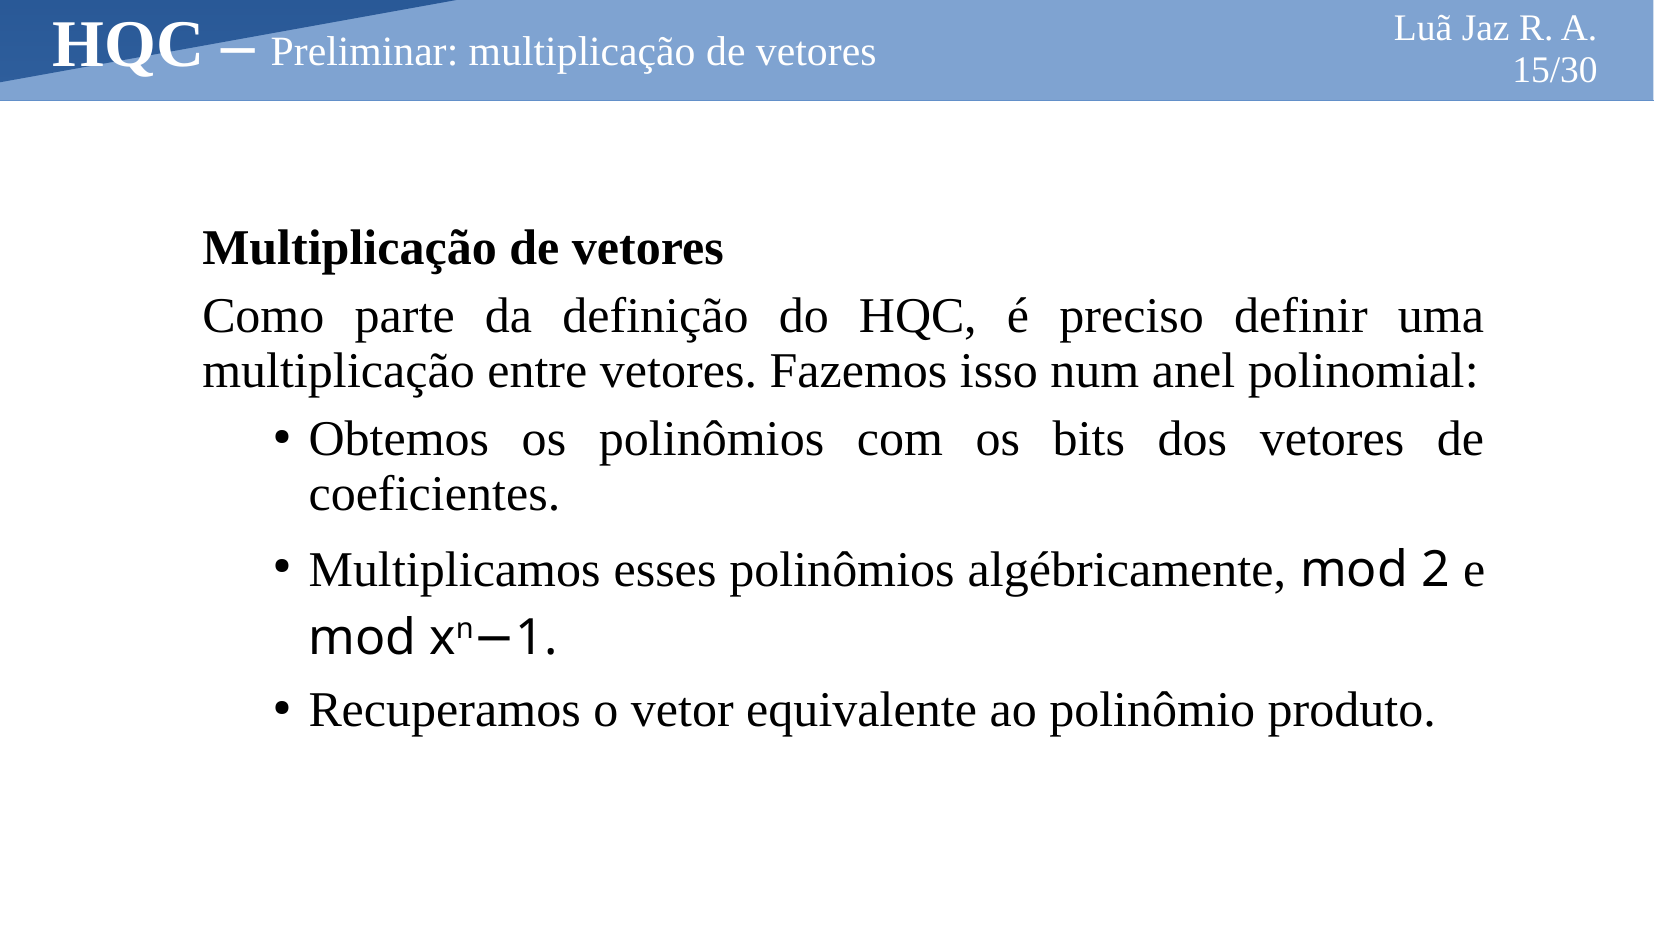

HQC –
Luã Jaz R. A.
15/30
Preliminar: multiplicação de vetores
Multiplicação de vetores
Como parte da definição do HQC, é preciso definir uma multiplicação entre vetores. Fazemos isso num anel polinomial:
Obtemos os polinômios com os bits dos vetores de coeficientes.
Multiplicamos esses polinômios algébricamente, mod 2 e mod xn−1.
Recuperamos o vetor equivalente ao polinômio produto.